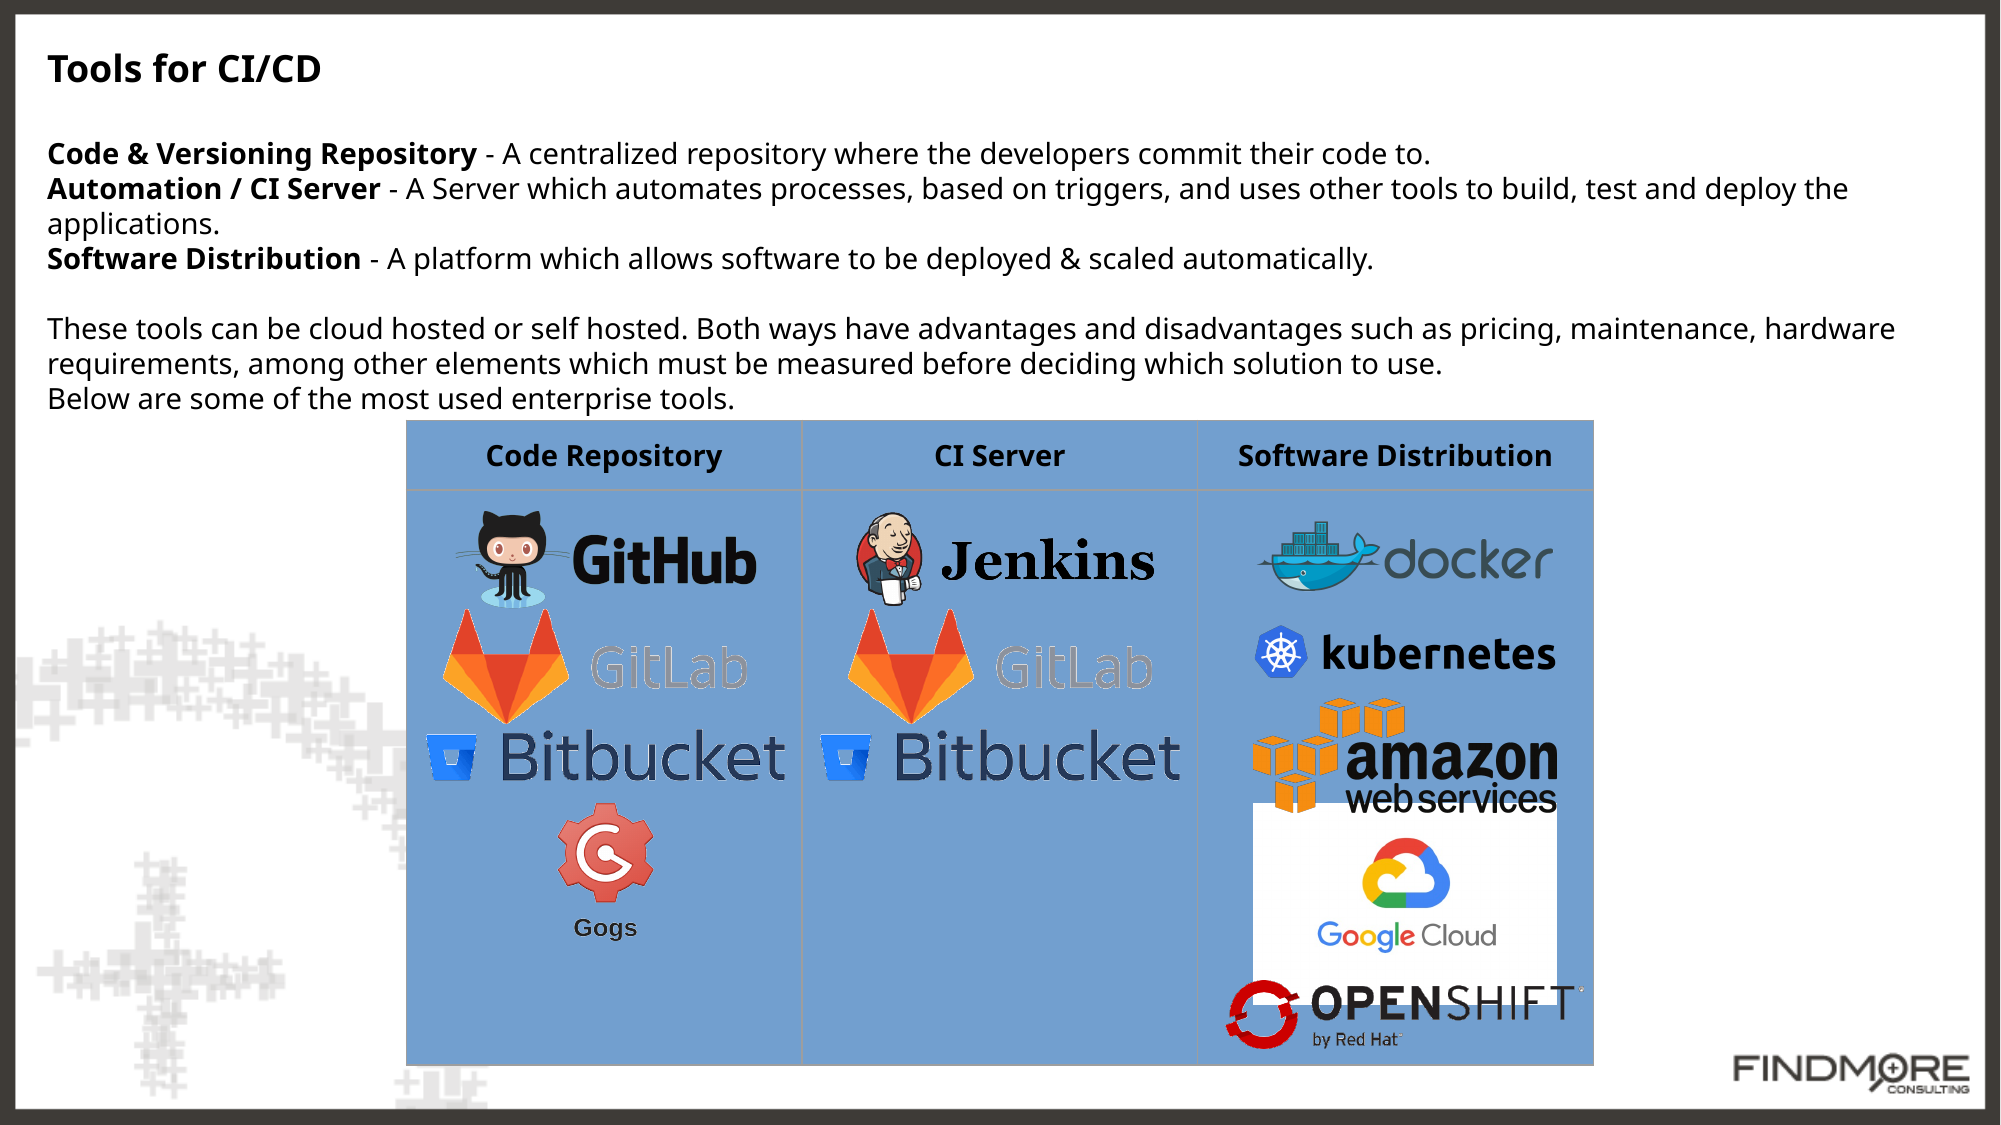

Tools for CI/CD
Code & Versioning Repository - A centralized repository where the developers commit their code to.
Automation / CI Server - A Server which automates processes, based on triggers, and uses other tools to build, test and deploy the applications.
Software Distribution - A platform which allows software to be deployed & scaled automatically.
These tools can be cloud hosted or self hosted. Both ways have advantages and disadvantages such as pricing, maintenance, hardware requirements, among other elements which must be measured before deciding which solution to use.
Below are some of the most used enterprise tools.
| Code Repository | CI Server | Software Distribution |
| --- | --- | --- |
| | | |